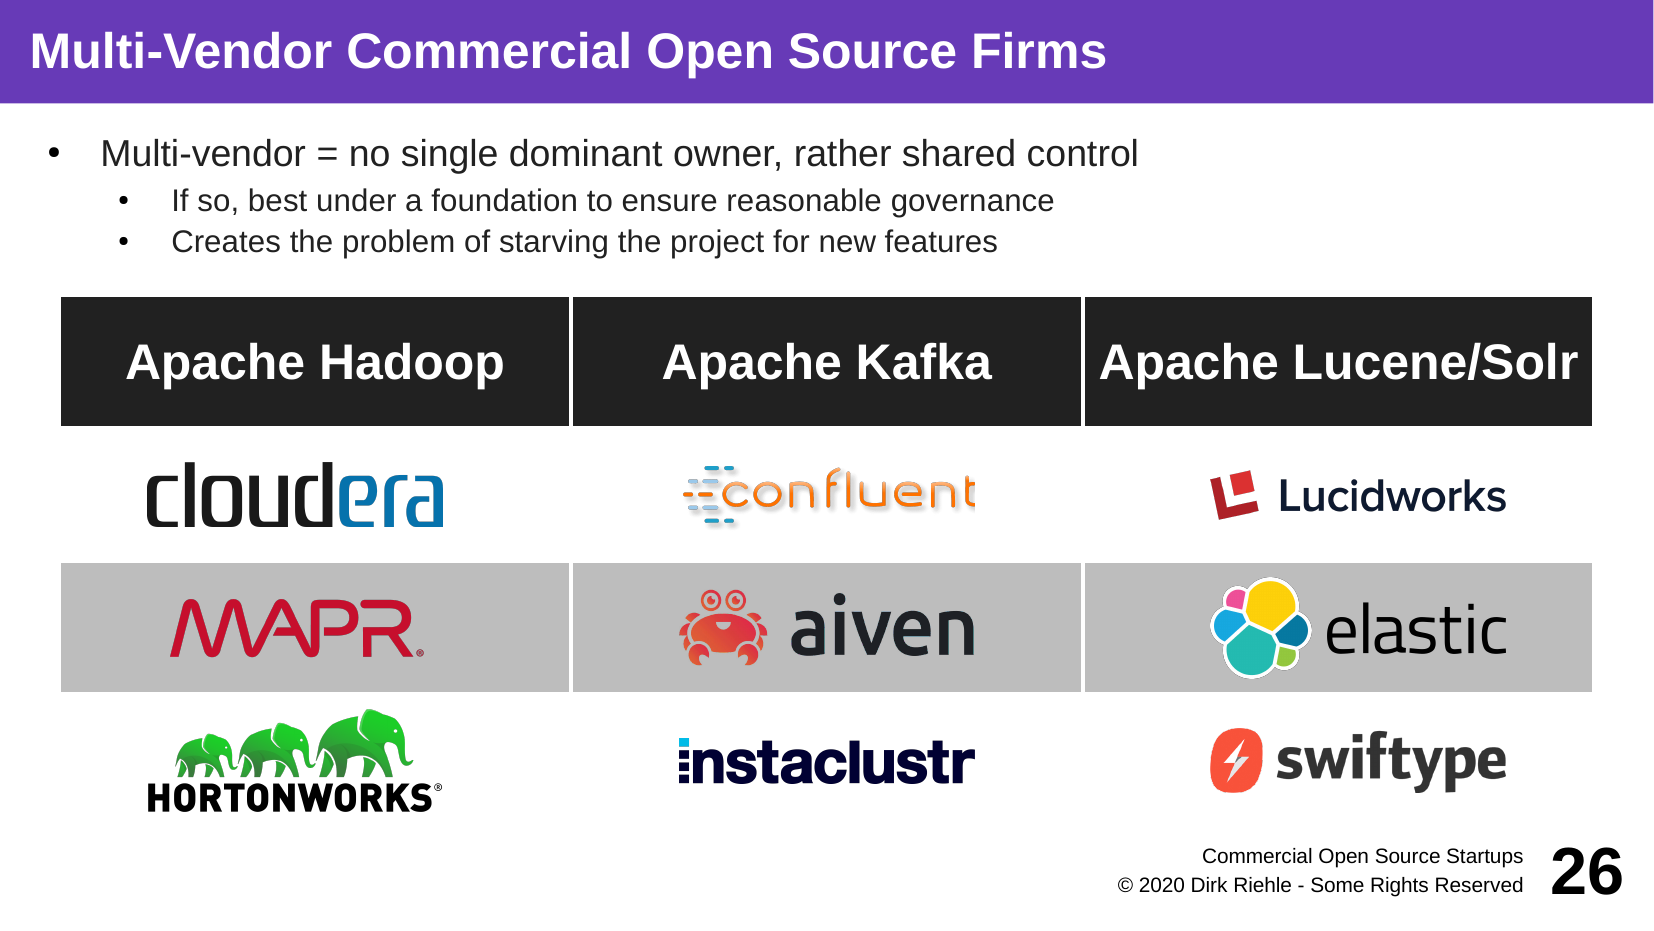

# Multi-Vendor Commercial Open Source Firms
Multi-vendor = no single dominant owner, rather shared control
If so, best under a foundation to ensure reasonable governance
Creates the problem of starving the project for new features
| Apache Hadoop | Apache Kafka | Apache Lucene/Solr |
| --- | --- | --- |
| | | |
| | | |
| | | |
Commercial Open Source Startups
26
© 2020 Dirk Riehle - Some Rights Reserved